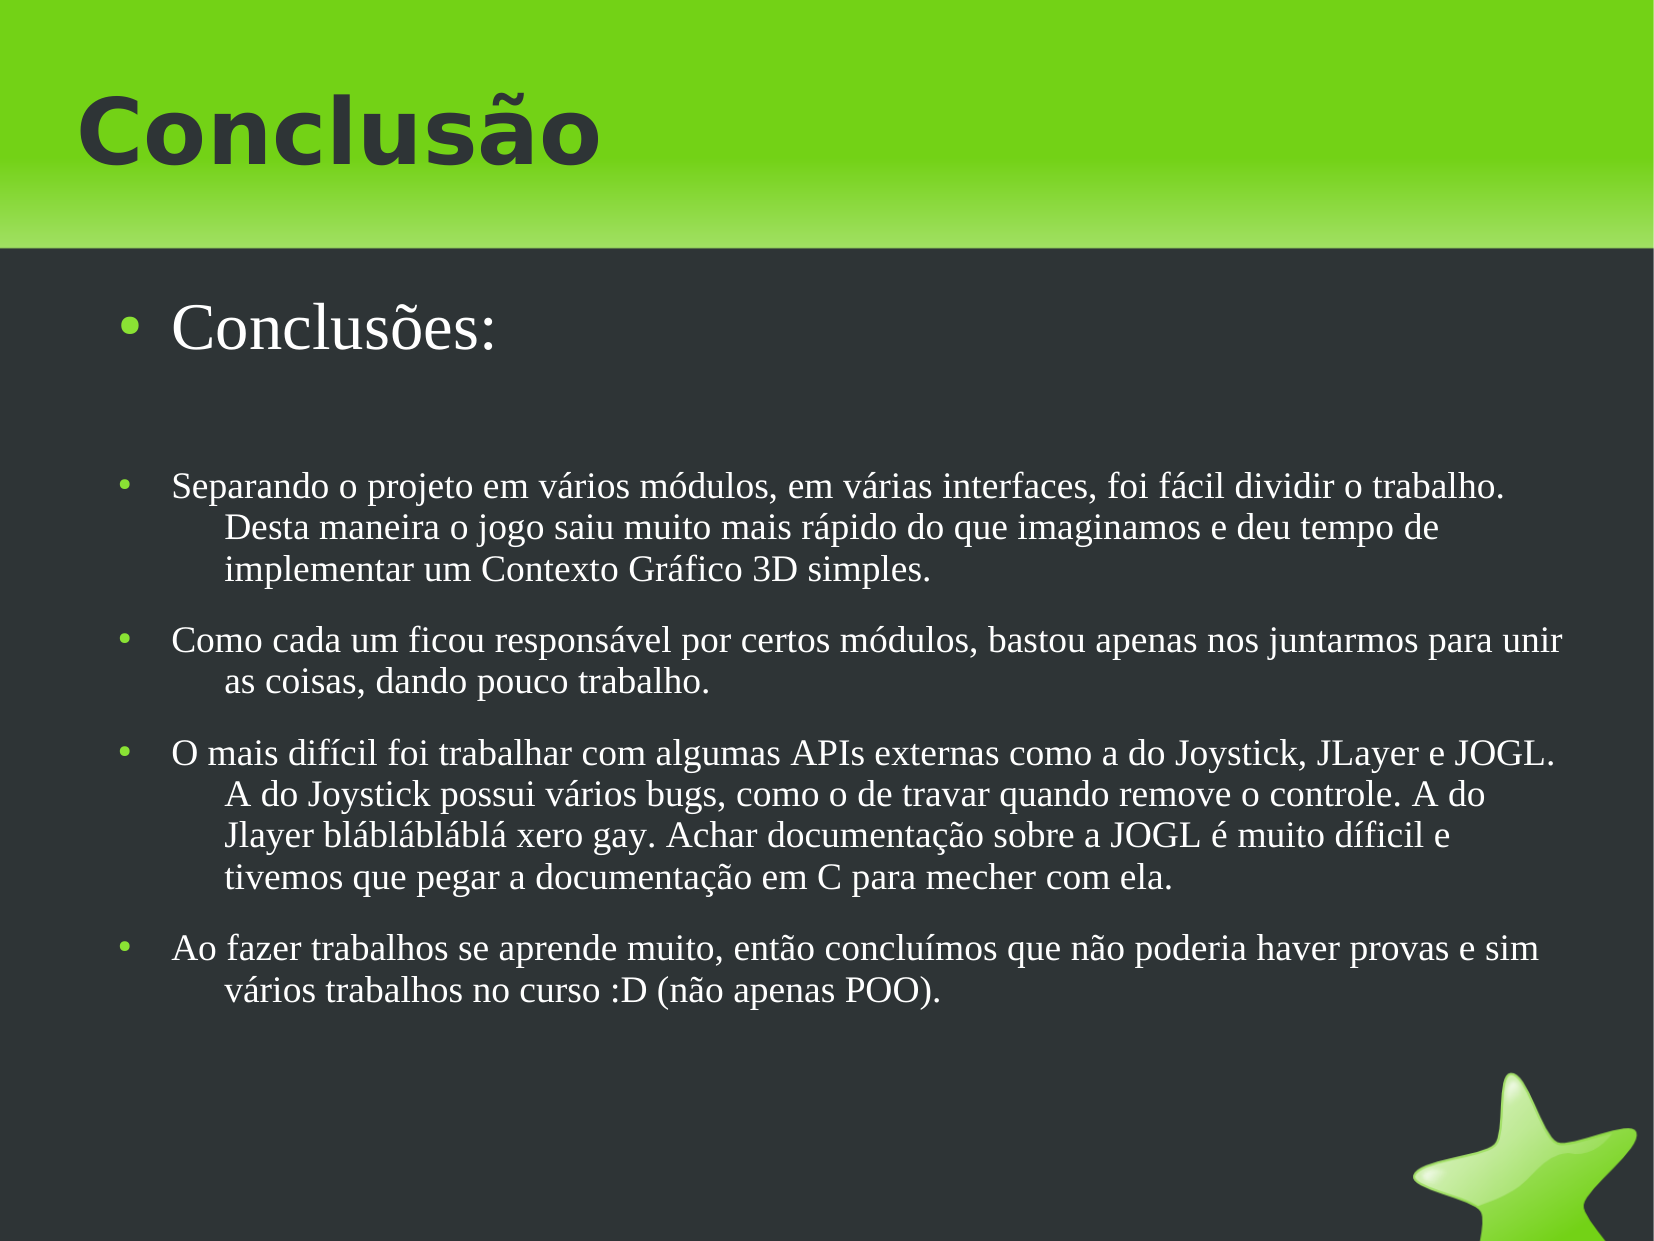

# Conclusão
Conclusões:
Separando o projeto em vários módulos, em várias interfaces, foi fácil dividir o trabalho. Desta maneira o jogo saiu muito mais rápido do que imaginamos e deu tempo de implementar um Contexto Gráfico 3D simples.
Como cada um ficou responsável por certos módulos, bastou apenas nos juntarmos para unir as coisas, dando pouco trabalho.
O mais difícil foi trabalhar com algumas APIs externas como a do Joystick, JLayer e JOGL. A do Joystick possui vários bugs, como o de travar quando remove o controle. A do Jlayer bláblábláblá xero gay. Achar documentação sobre a JOGL é muito díficil e tivemos que pegar a documentação em C para mecher com ela.
Ao fazer trabalhos se aprende muito, então concluímos que não poderia haver provas e sim vários trabalhos no curso :D (não apenas POO).